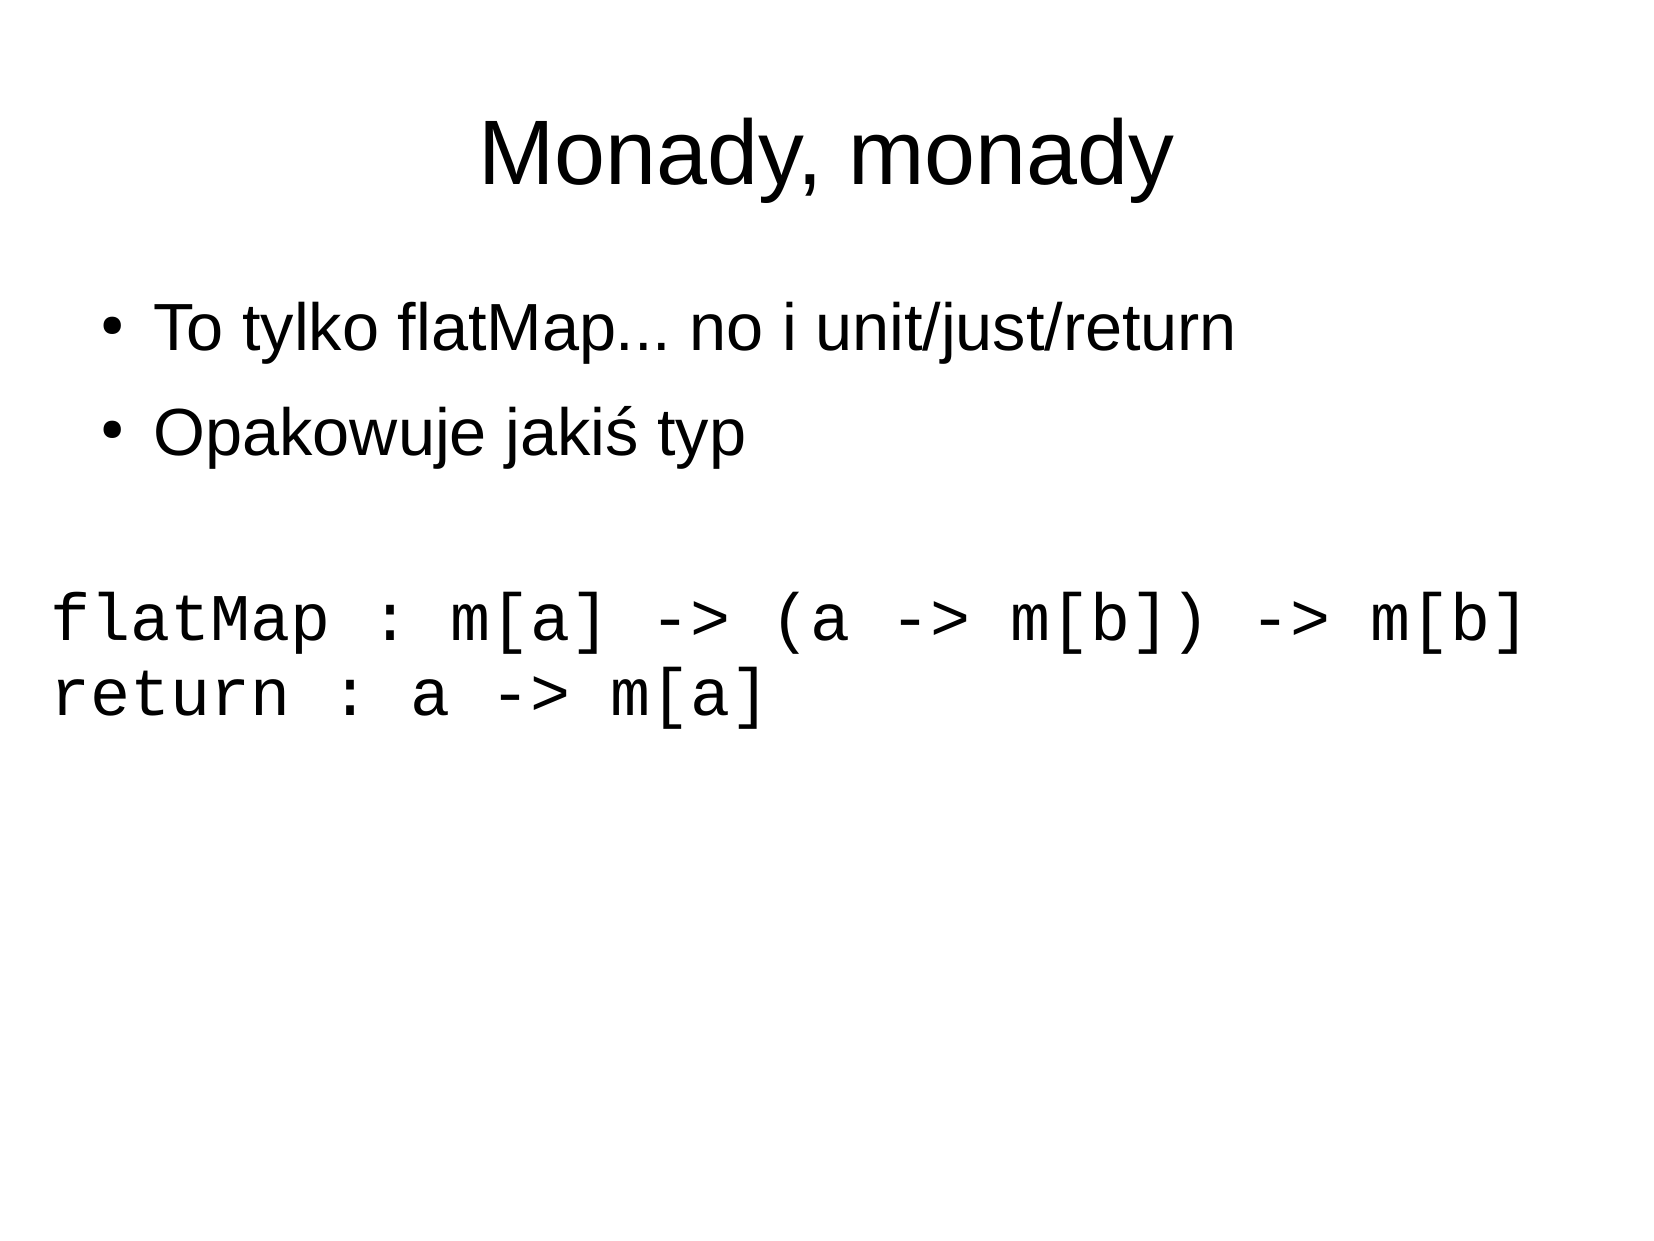

# Monady, monady
To tylko flatMap... no i unit/just/return
Opakowuje jakiś typ
flatMap : m[a] -> (a -> m[b]) -> m[b]
return : a -> m[a]